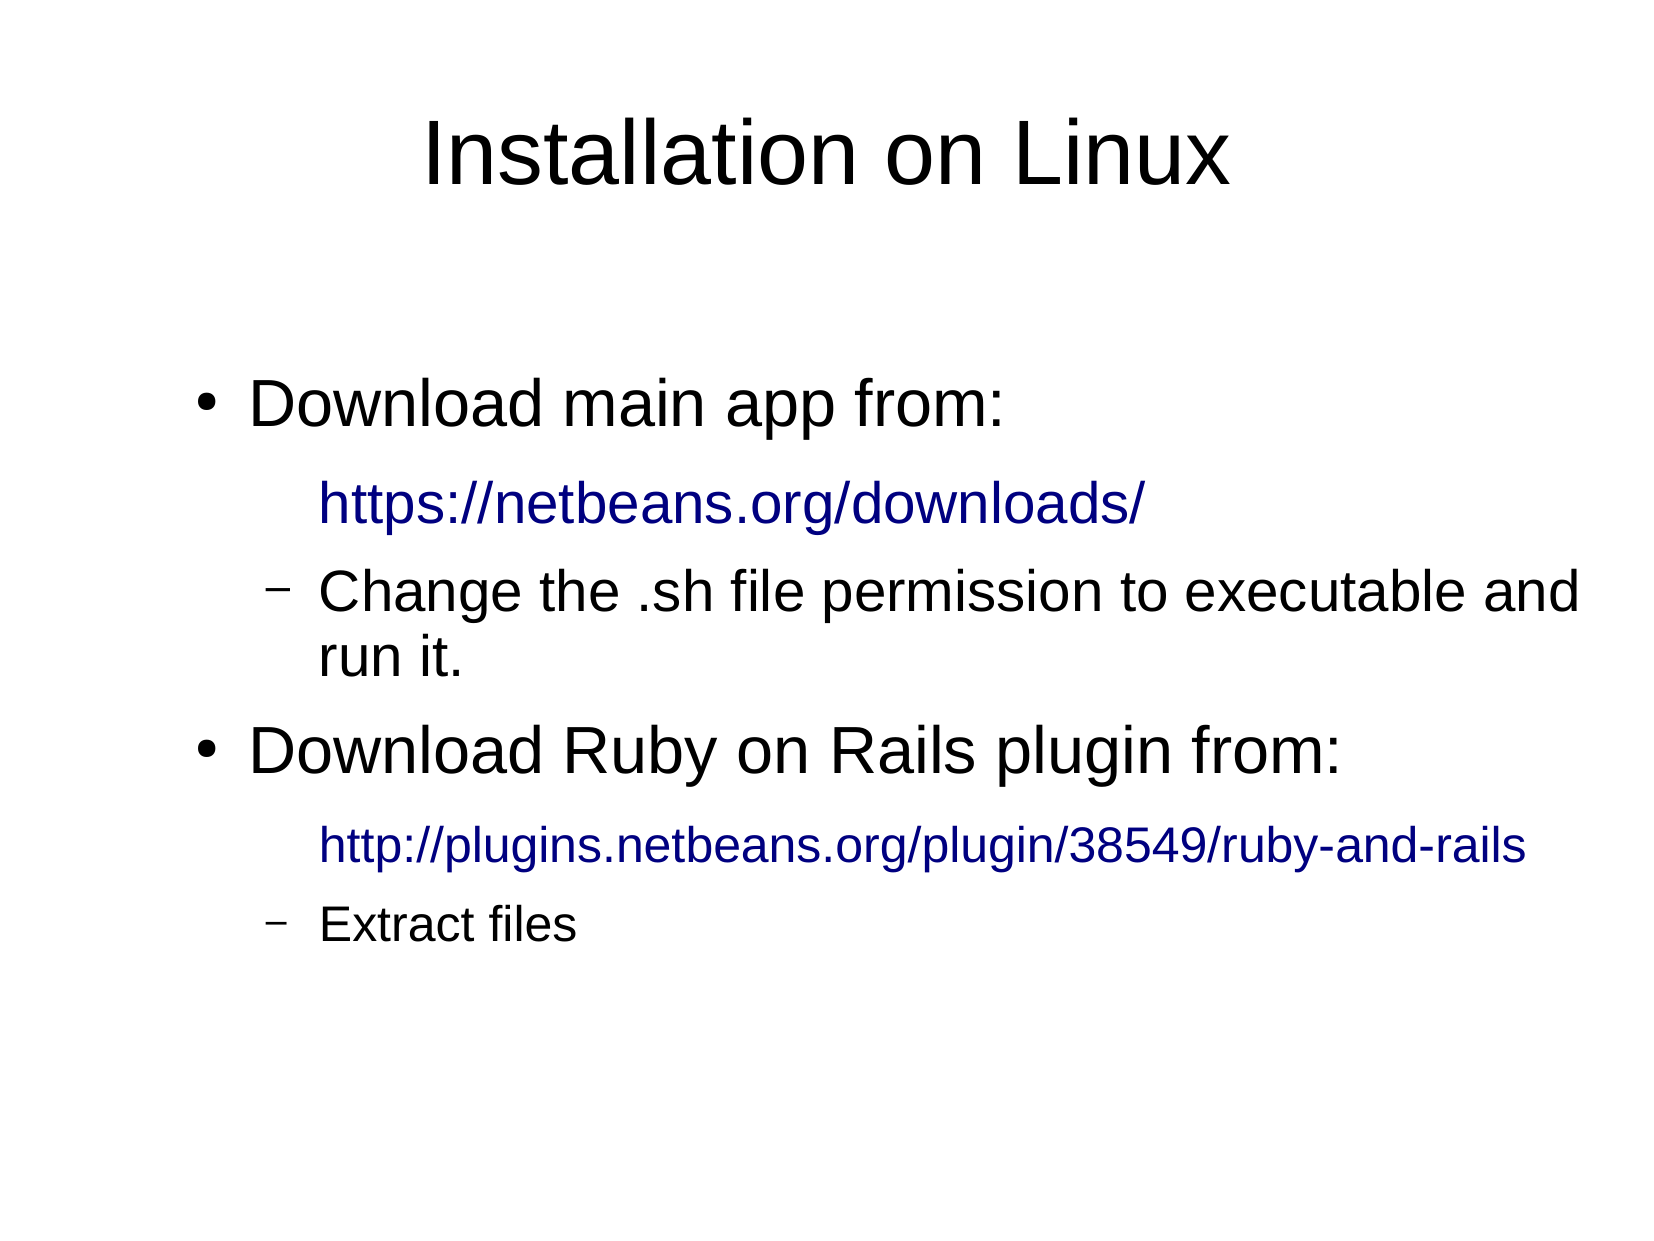

# Installation on Linux
Download main app from:
https://netbeans.org/downloads/
Change the .sh file permission to executable and run it.
Download Ruby on Rails plugin from:
http://plugins.netbeans.org/plugin/38549/ruby-and-rails
Extract files